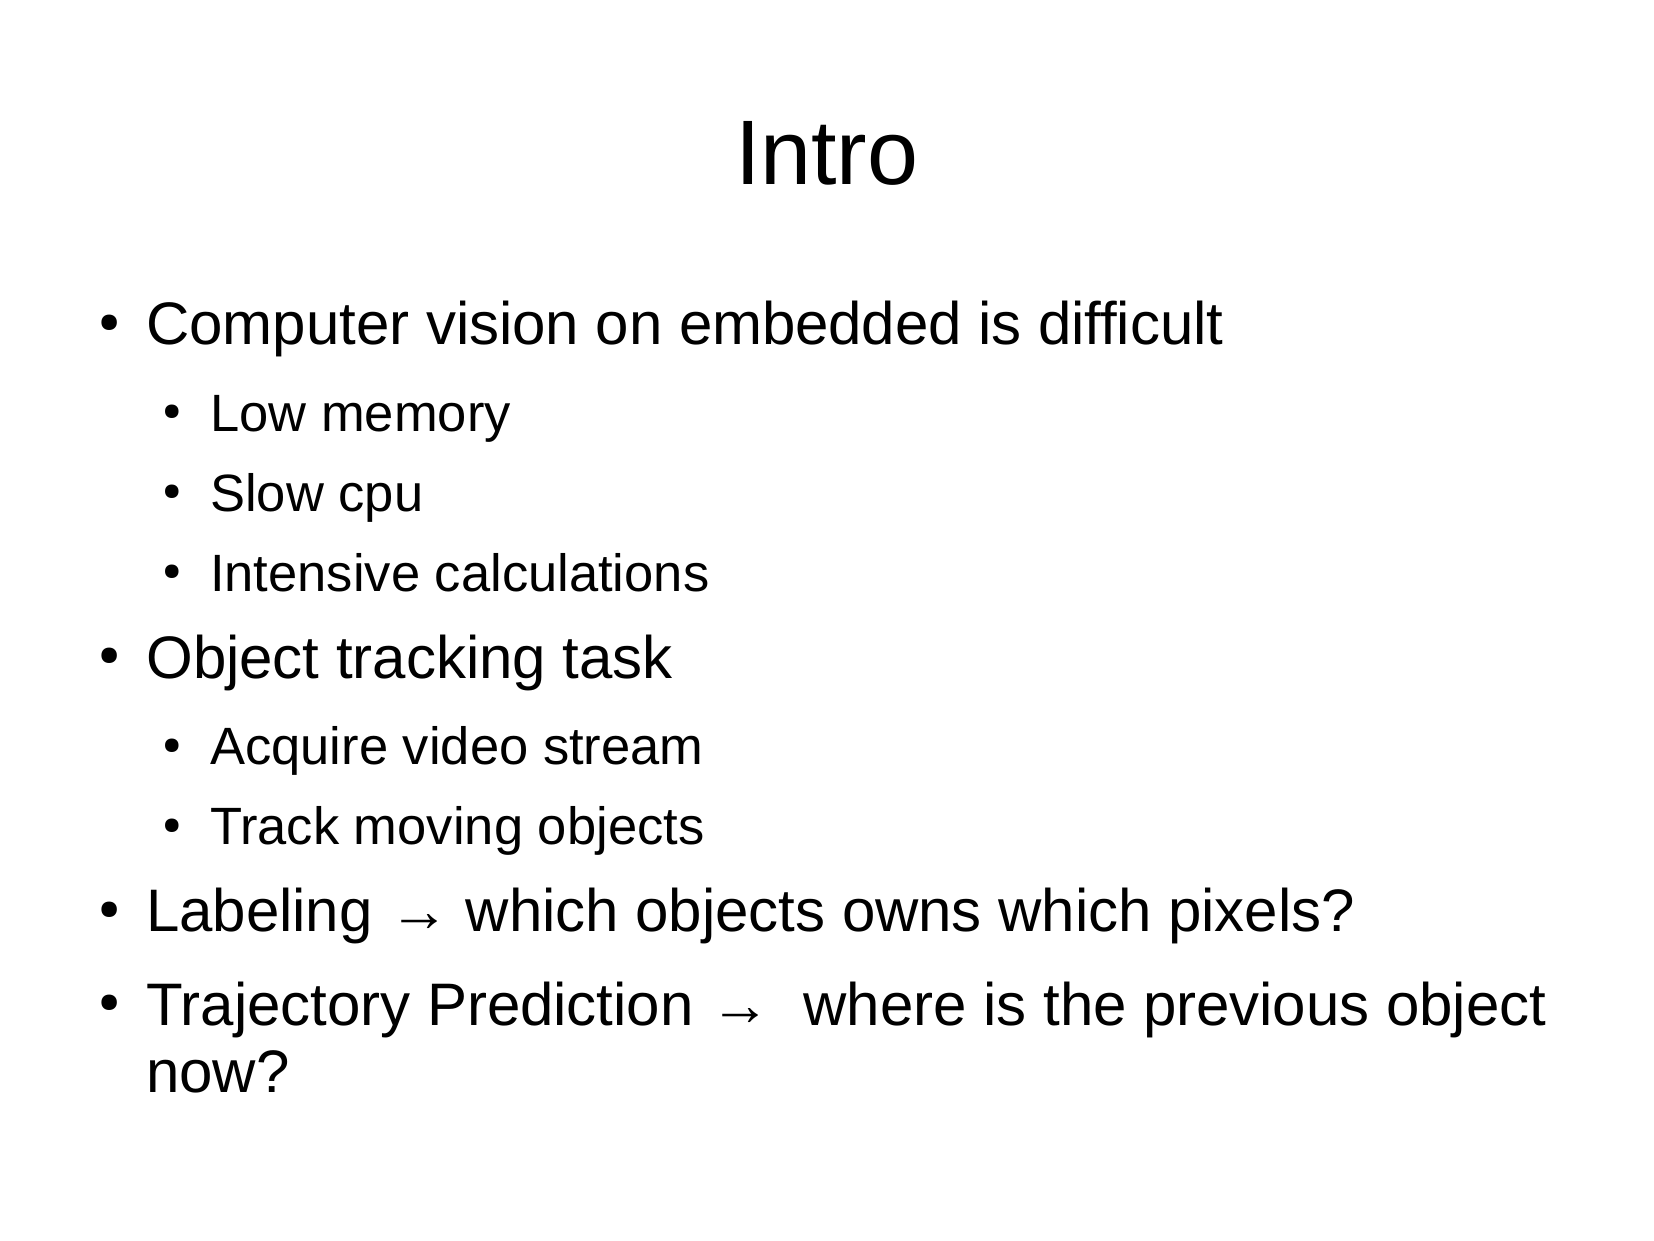

# Intro
Computer vision on embedded is difficult
Low memory
Slow cpu
Intensive calculations
Object tracking task
Acquire video stream
Track moving objects
Labeling → which objects owns which pixels?
Trajectory Prediction → where is the previous object now?